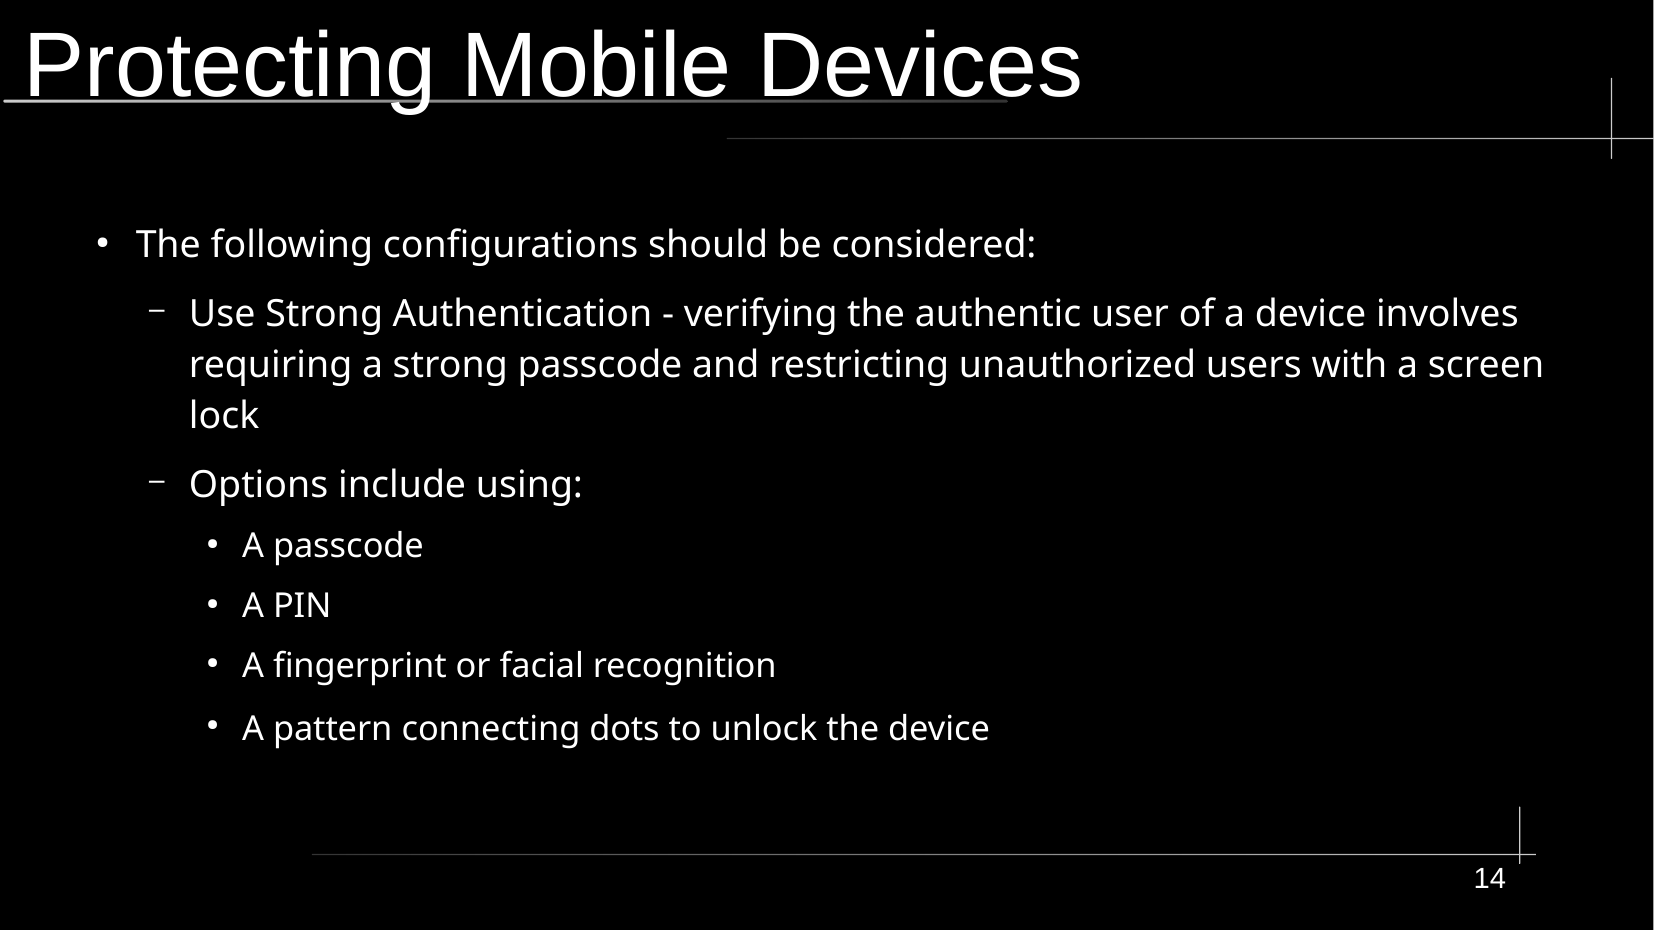

# Protecting Mobile Devices
The following configurations should be considered:
Use Strong Authentication - verifying the authentic user of a device involves requiring a strong passcode and restricting unauthorized users with a screen lock
Options include using:
A passcode
A PIN
A fingerprint or facial recognition
A pattern connecting dots to unlock the device
14